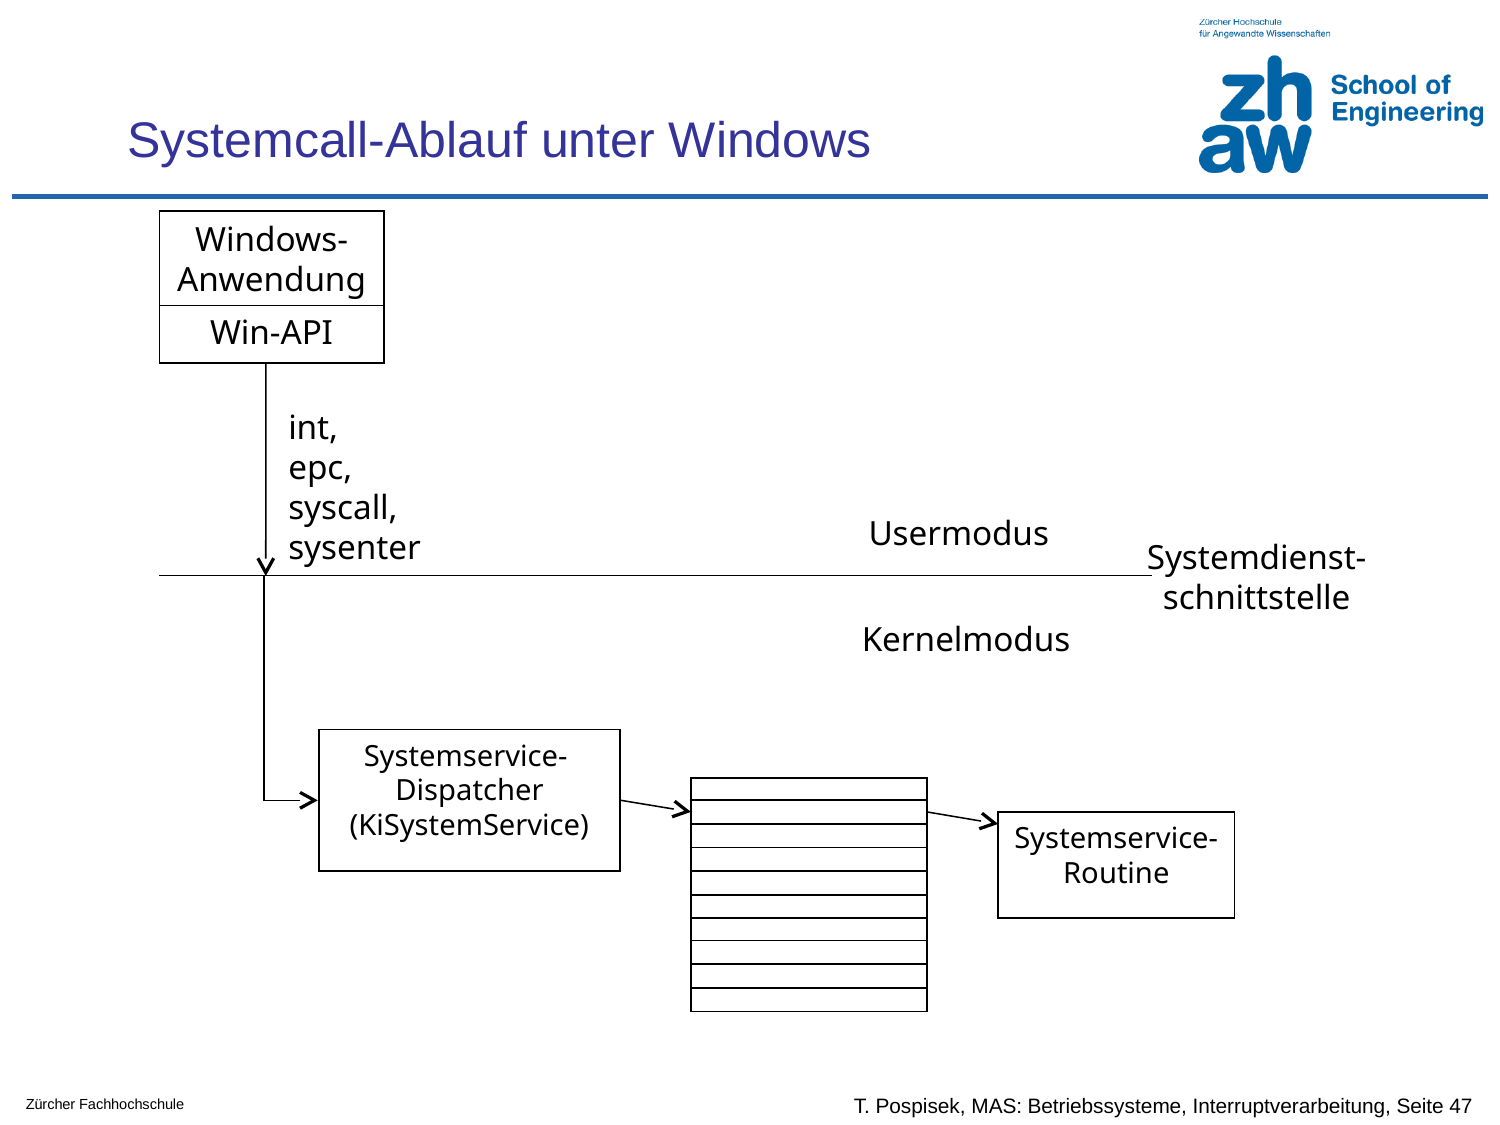

# Systemcall-Ablauf unter Windows
Windows-
Anwendung
Win-API
int,
epc,
syscall,
sysenter
Usermodus
Systemdienst-
schnittstelle
Kernelmodus
Systemservice-
Dispatcher
(KiSystemService)
Systemservice-
Routine